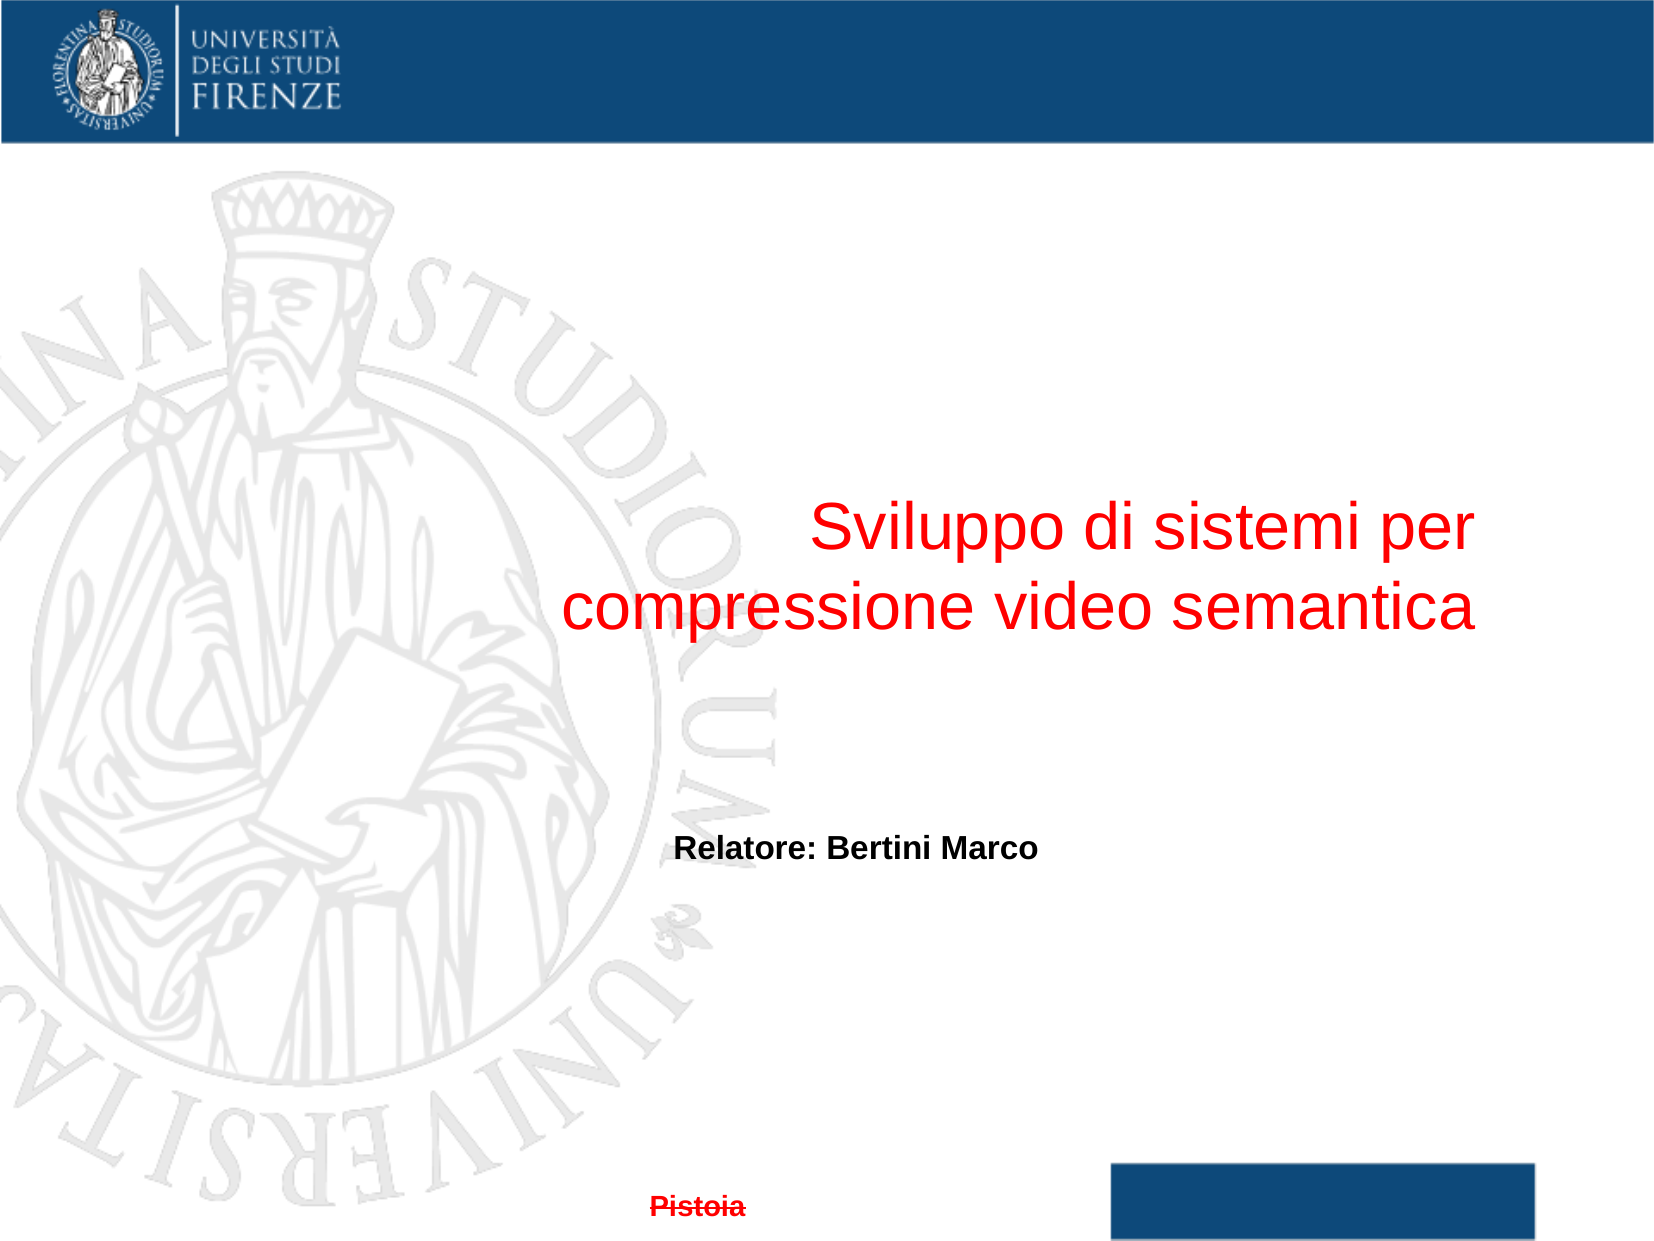

# Sviluppo di sistemi per compressione video semantica
Relatore: Bertini Marco
Pistoia, 4/08/2020